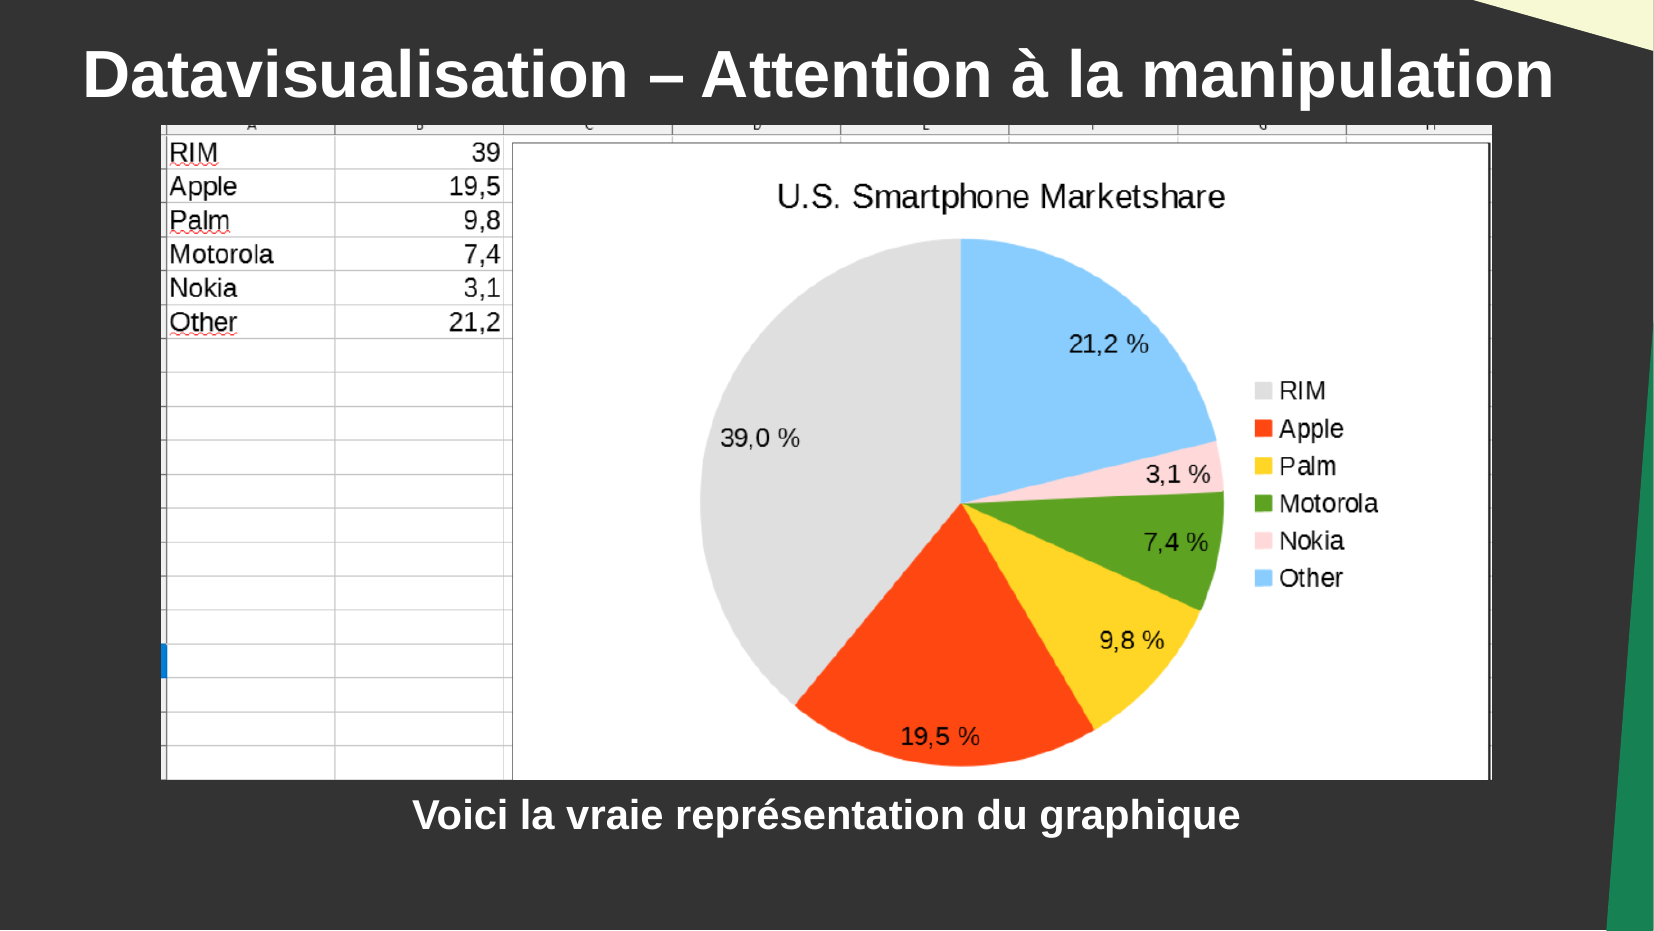

# Datavisualisation – Attention à la manipulation
Voici la vraie représentation du graphique